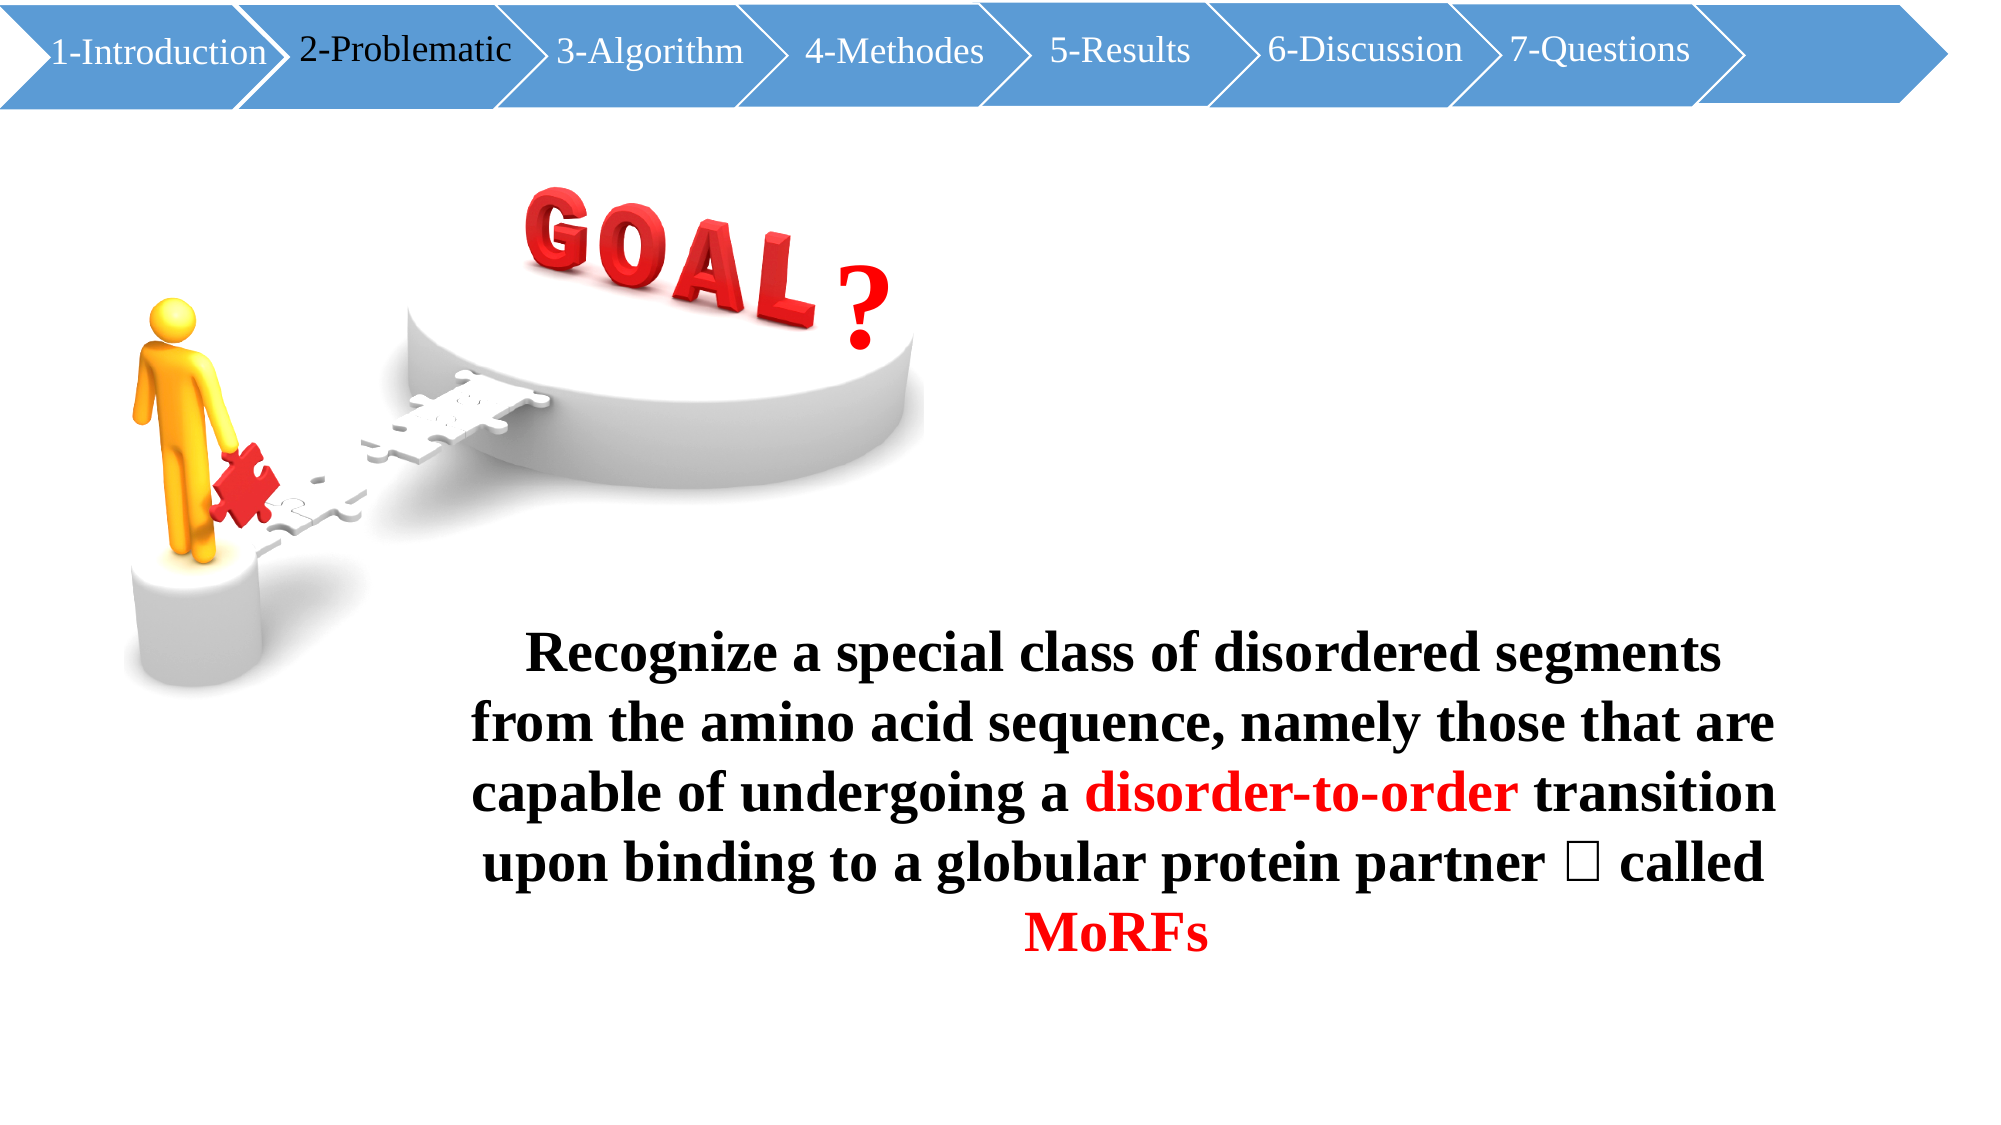

6-Discussion
7-Questions
2-Problematic
5-Results
3-Algorithm
4-Methodes
1-Introduction
?
Recognize a special class of disordered segments from the amino acid sequence, namely those that are capable of undergoing a disorder-to-order transition upon binding to a globular protein partner  called MoRFs